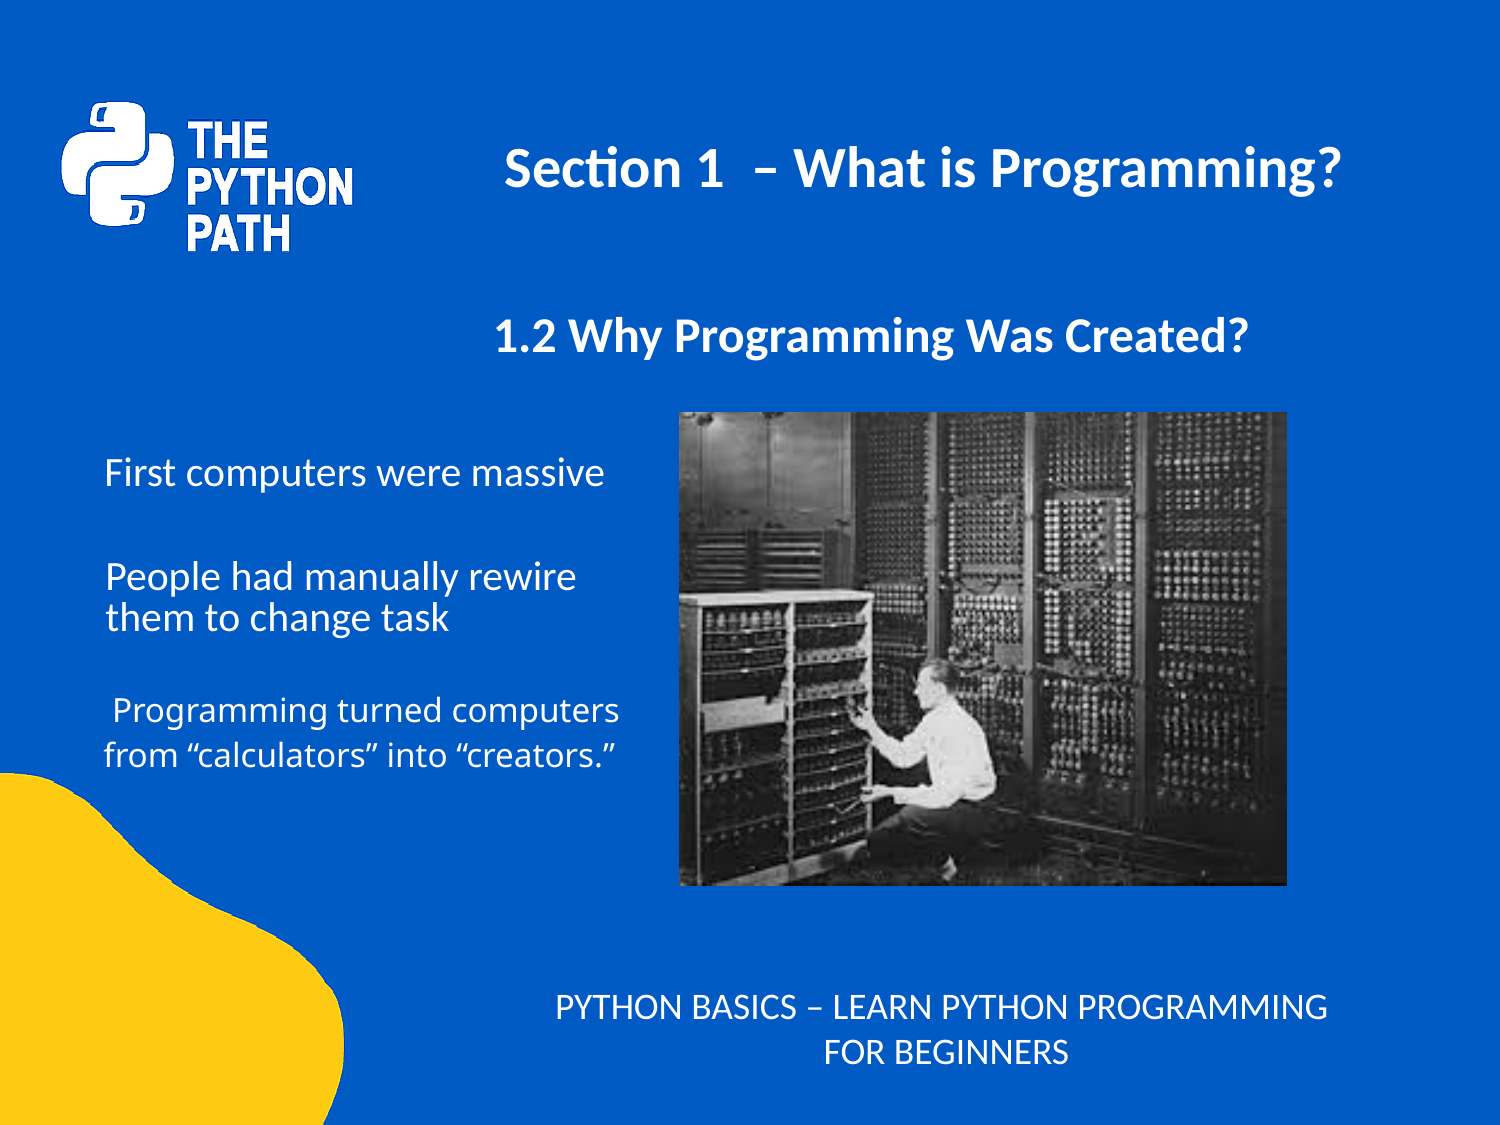

Section 1 – What is Programming?
1.2 Why Programming Was Created?
First computers were massive
People had manually rewire them to change task
 Programming turned computers from “calculators” into “creators.”
PYTHON BASICS – LEARN PYTHON PROGRAMMING
 FOR BEGINNERS